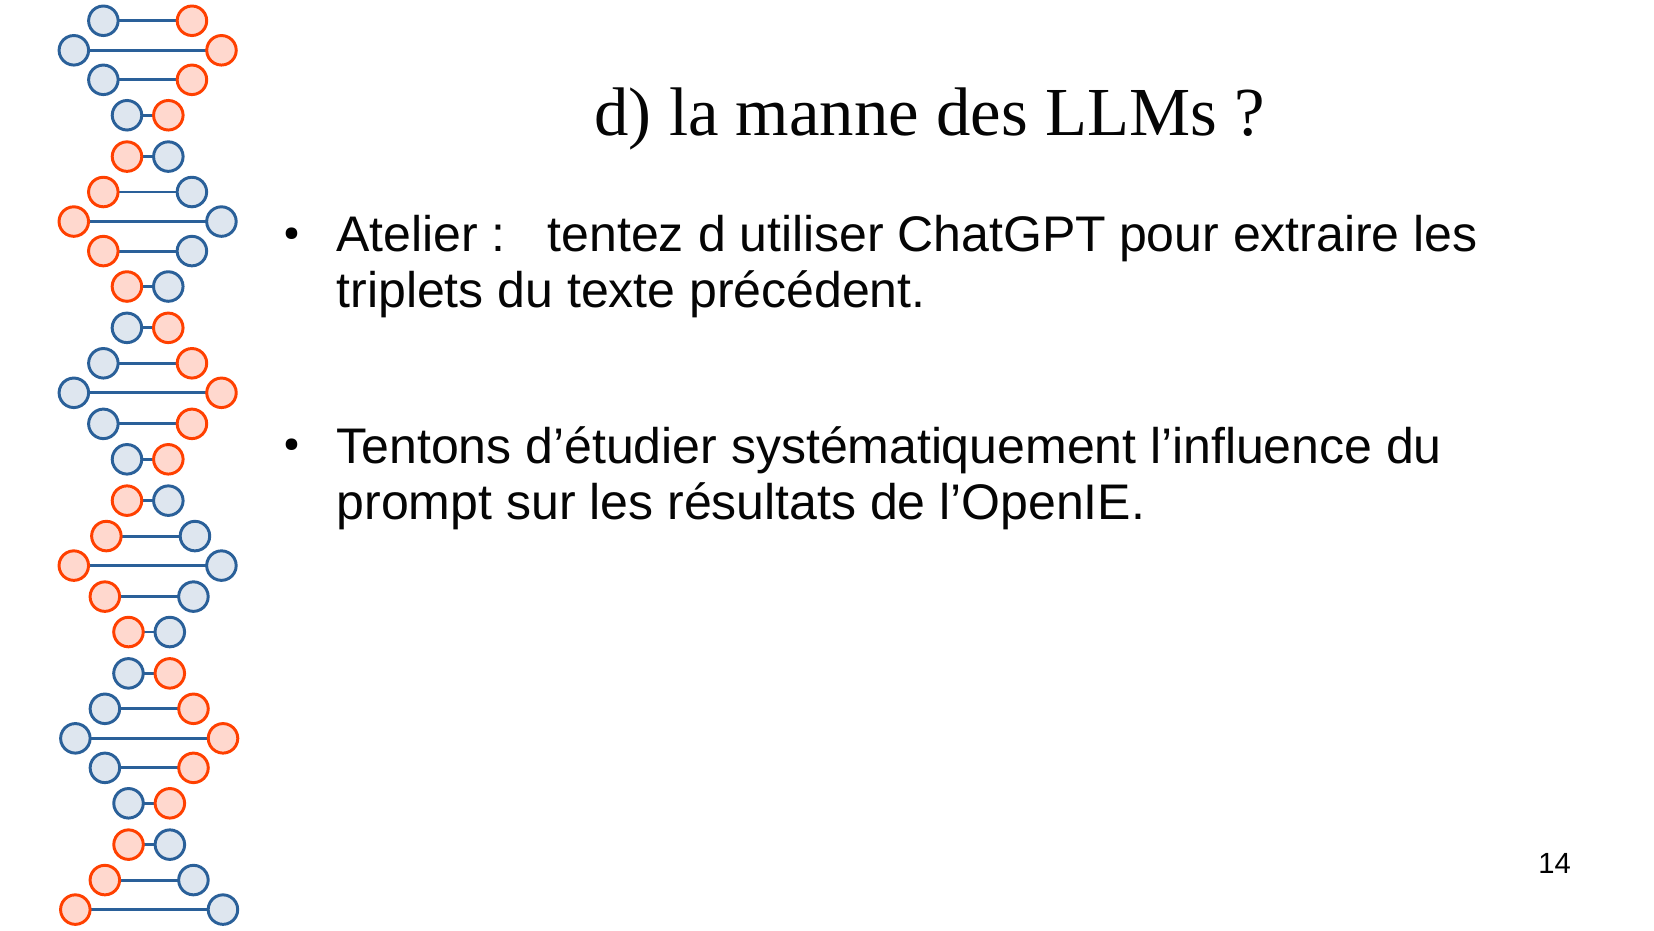

# d) la manne des LLMs ?
Atelier : tentez d utiliser ChatGPT pour extraire les triplets du texte précédent.
Tentons d’étudier systématiquement l’influence du prompt sur les résultats de l’OpenIE.
14